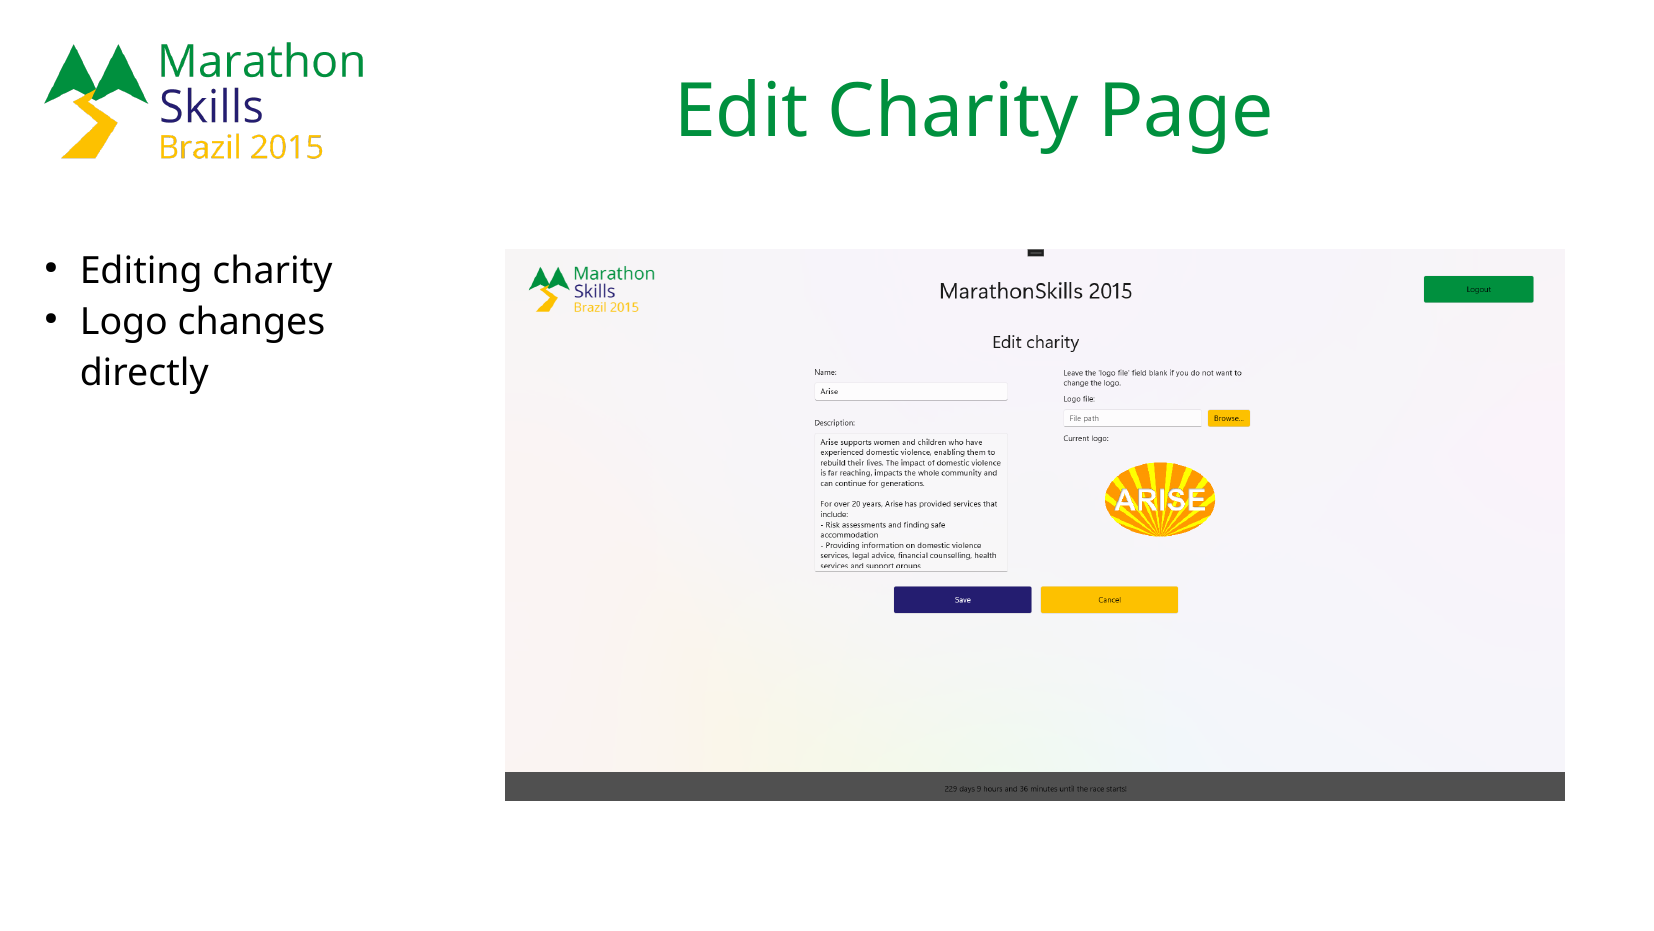

# Edit Charity Page
Editing charity
Logo changes directly